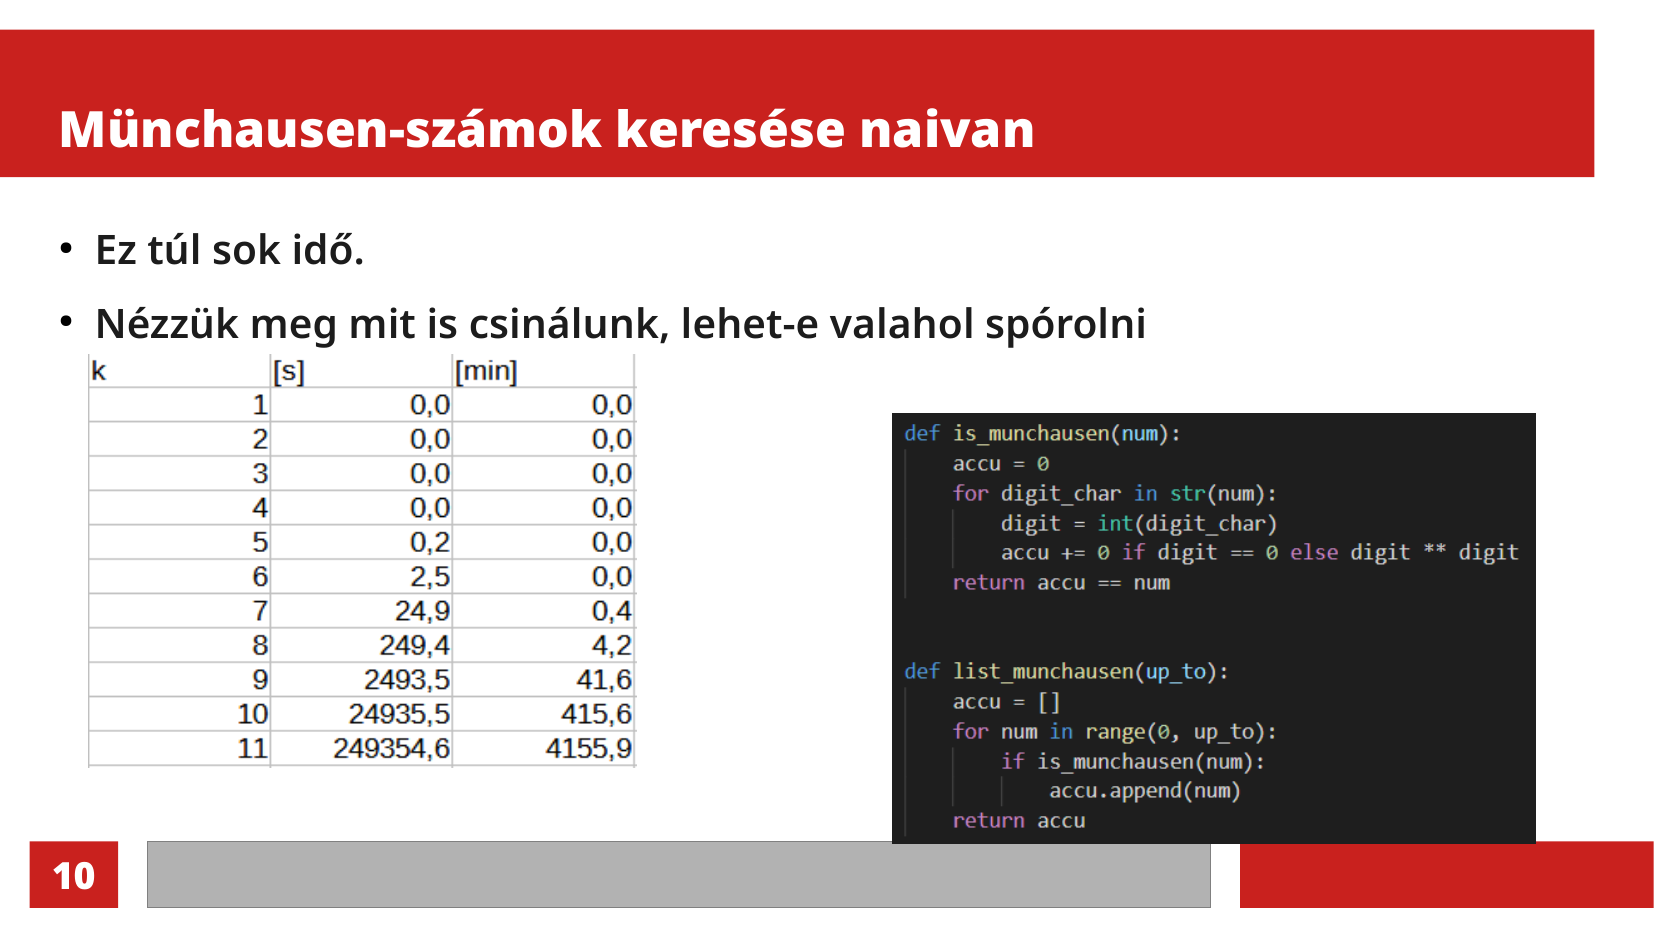

# Münchausen-számok keresése naivan
Ez túl sok idő.
Nézzük meg mit is csinálunk, lehet-e valahol spórolni
10